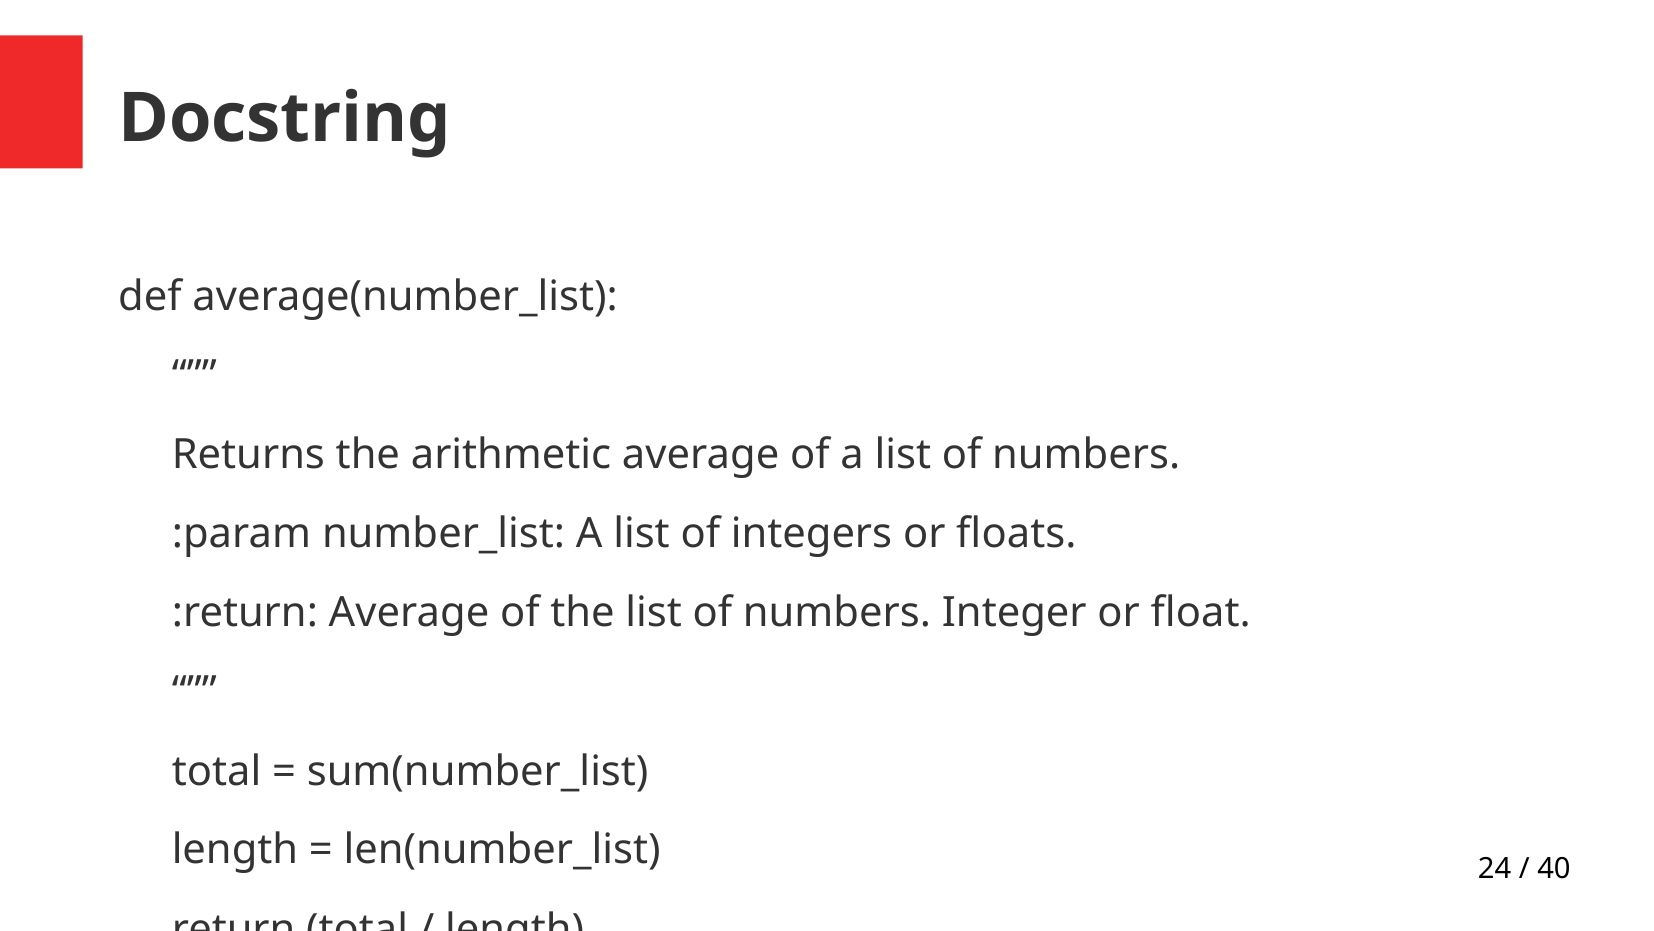

# Docstring
def average(number_list):
 “””
 Returns the arithmetic average of a list of numbers.
 :param number_list: A list of integers or floats.
 :return: Average of the list of numbers. Integer or float.
 “””
 total = sum(number_list)
 length = len(number_list)
 return (total / length)
24